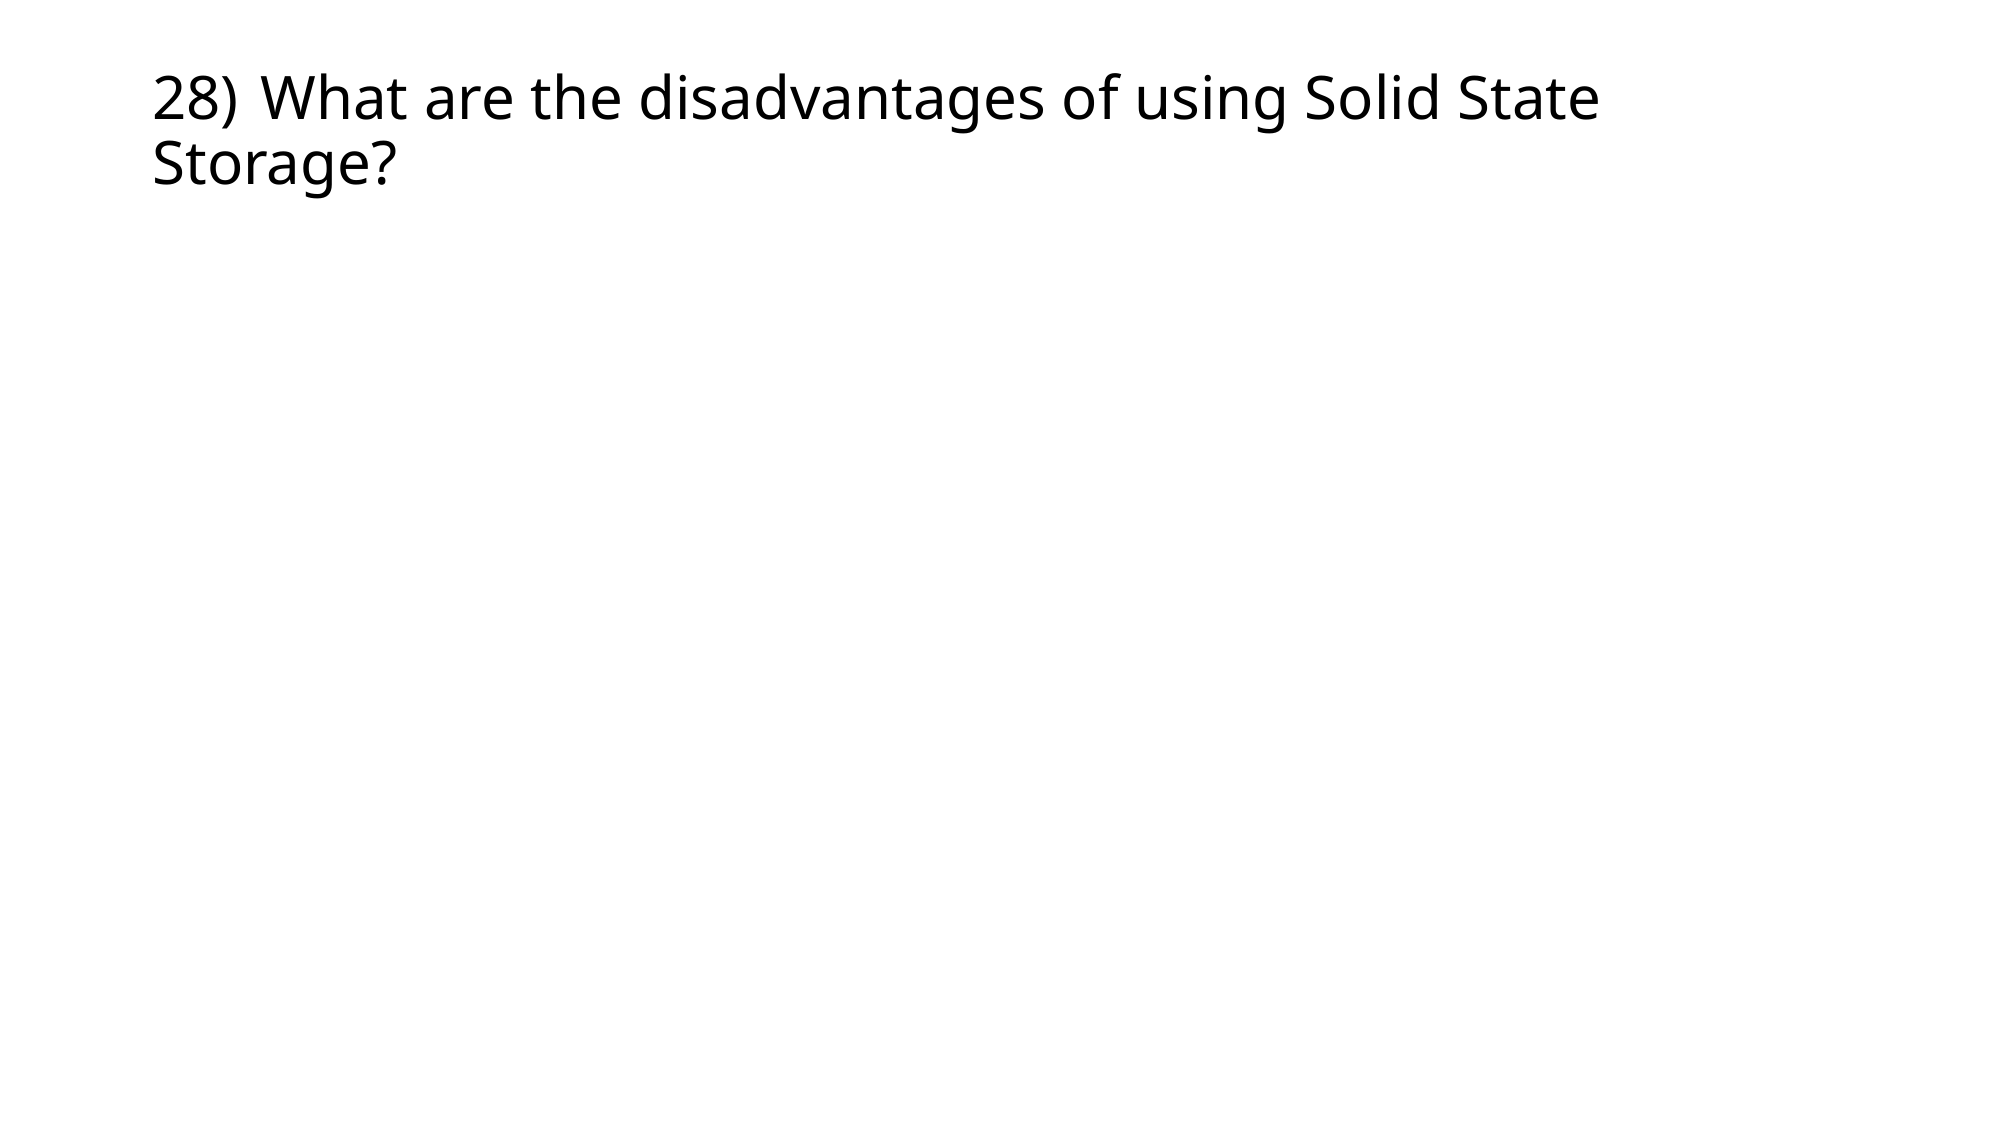

# 28)	What are the disadvantages of using Solid State Storage?